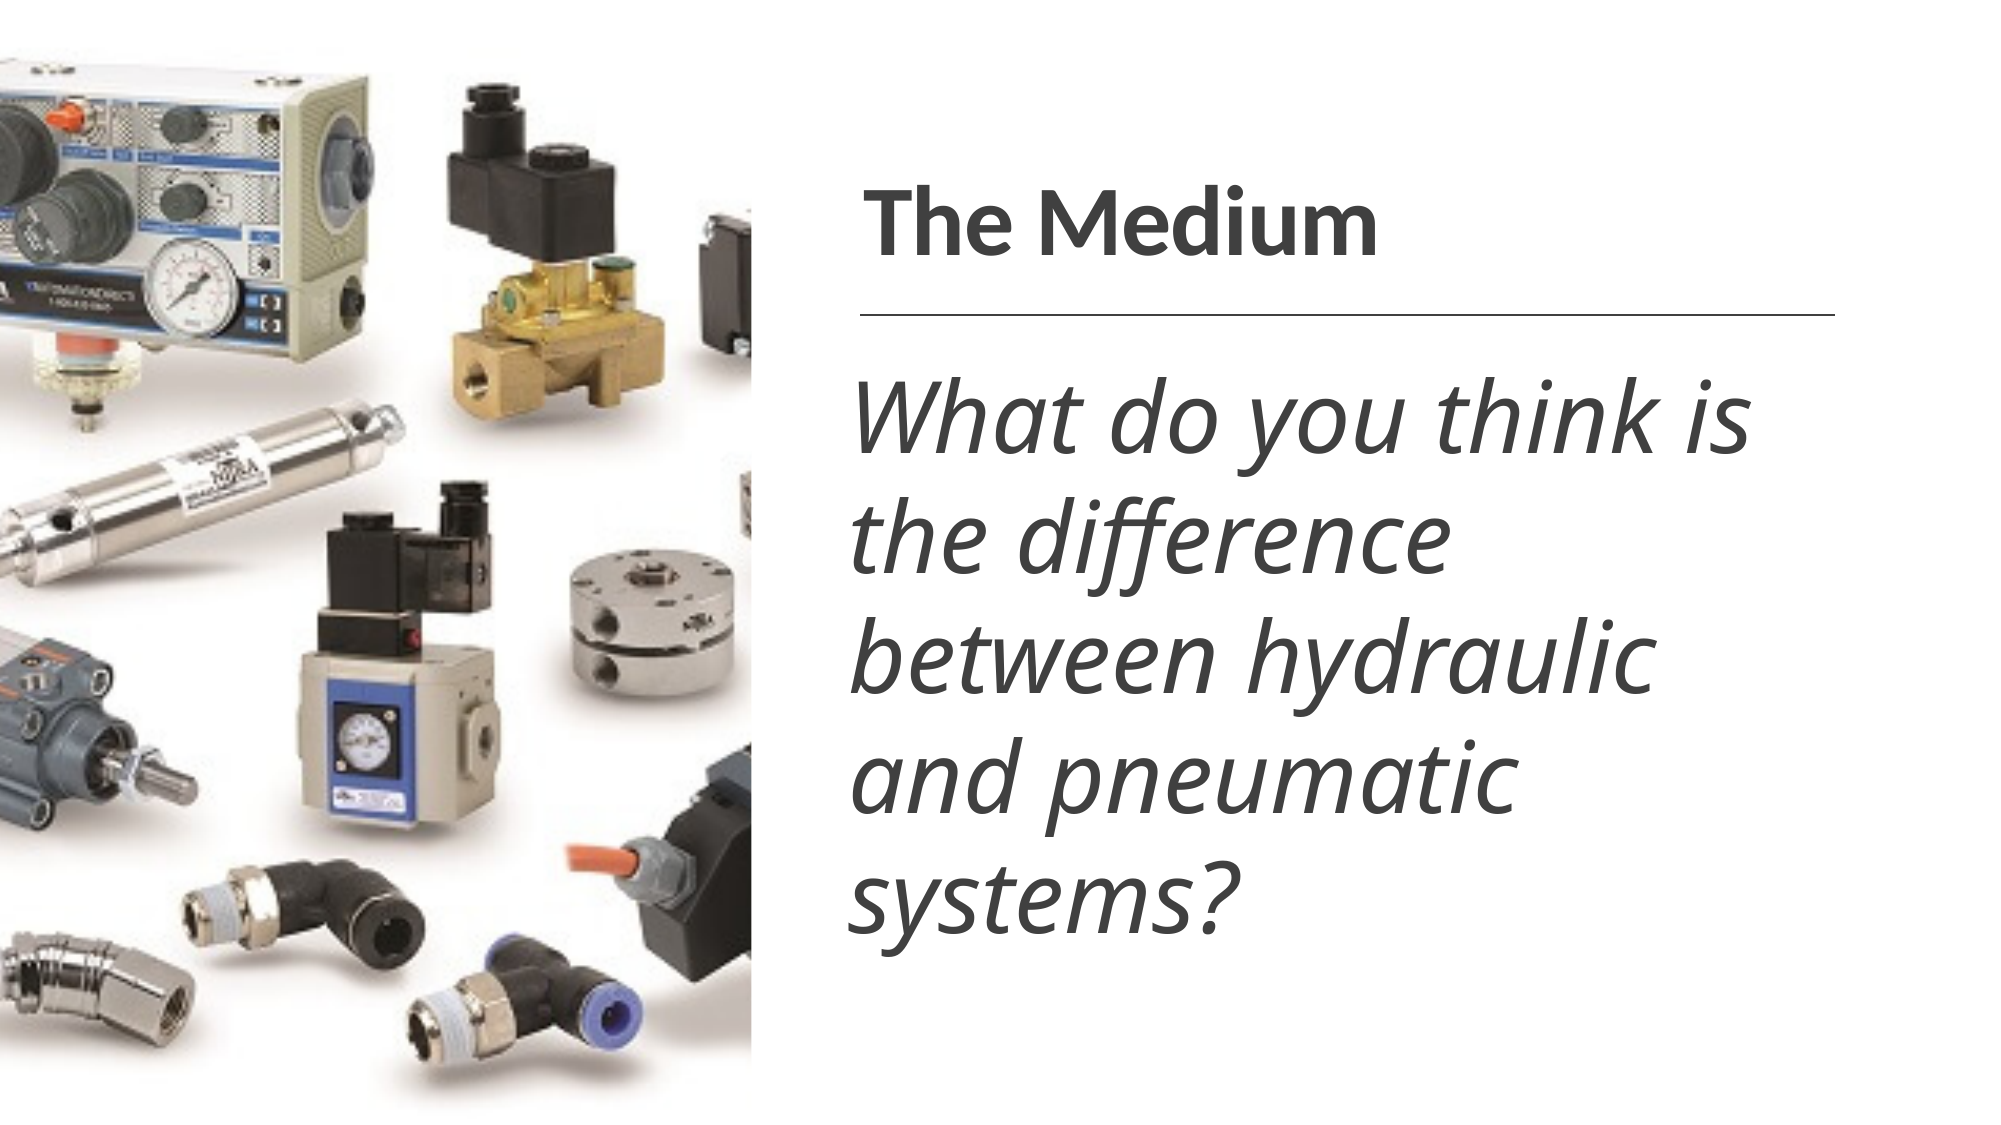

# The Medium
What do you think is the difference between hydraulic and pneumatic systems?